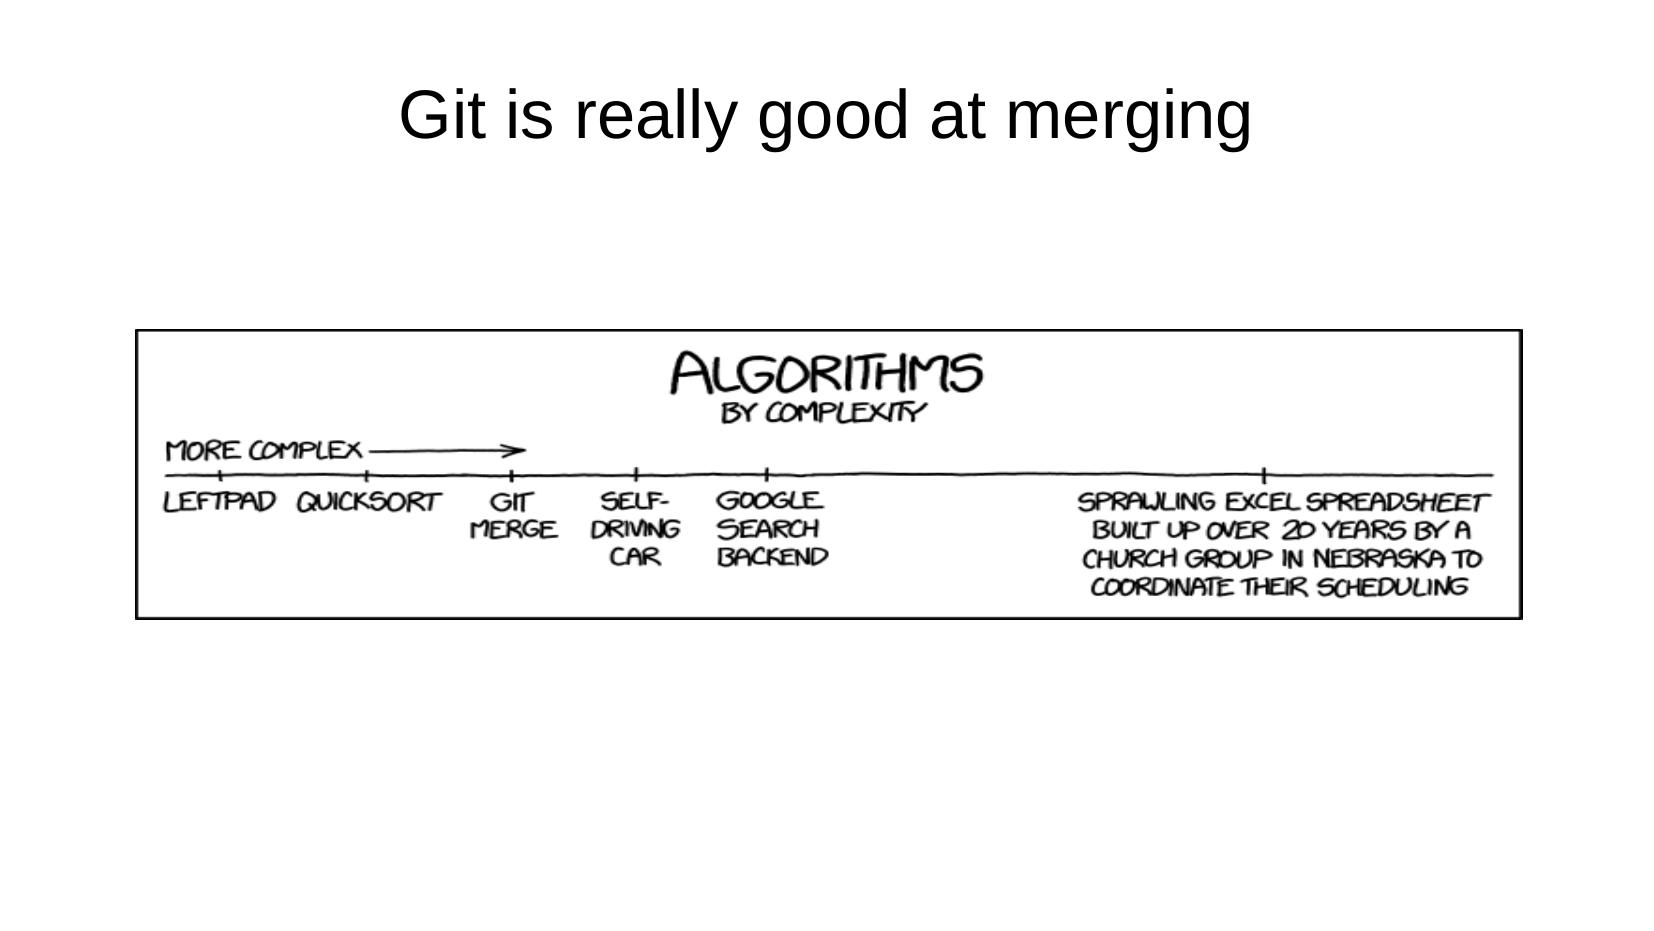

# Git is really good at merging